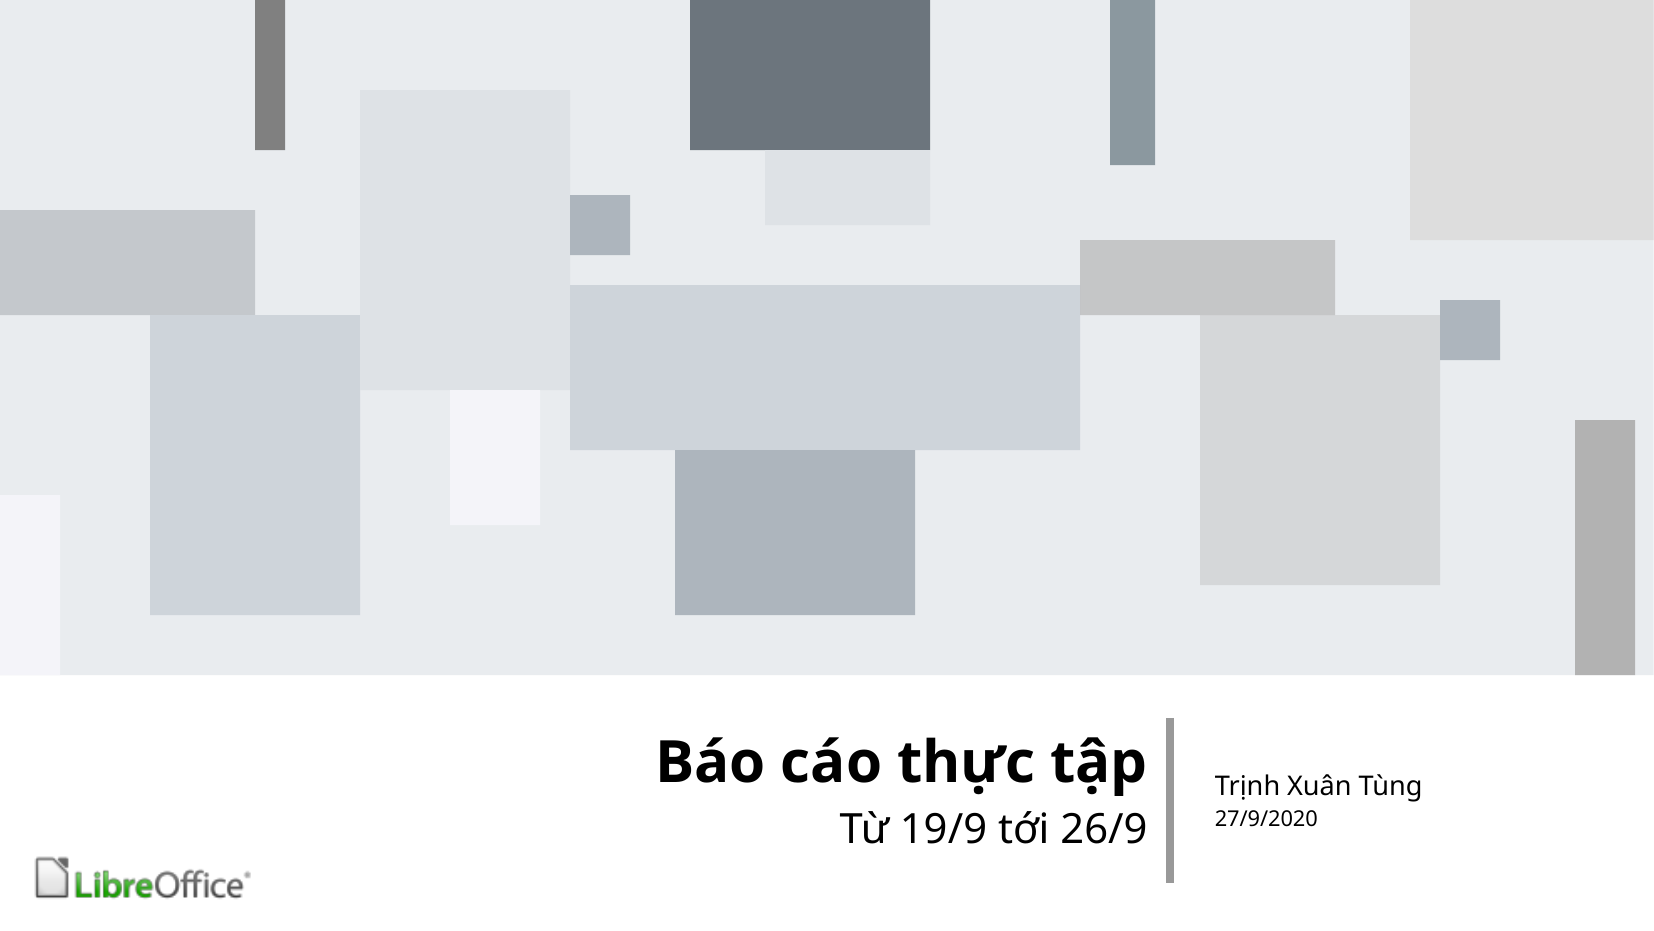

Báo cáo thực tập
Từ 19/9 tới 26/9
Trịnh Xuân Tùng
27/9/2020